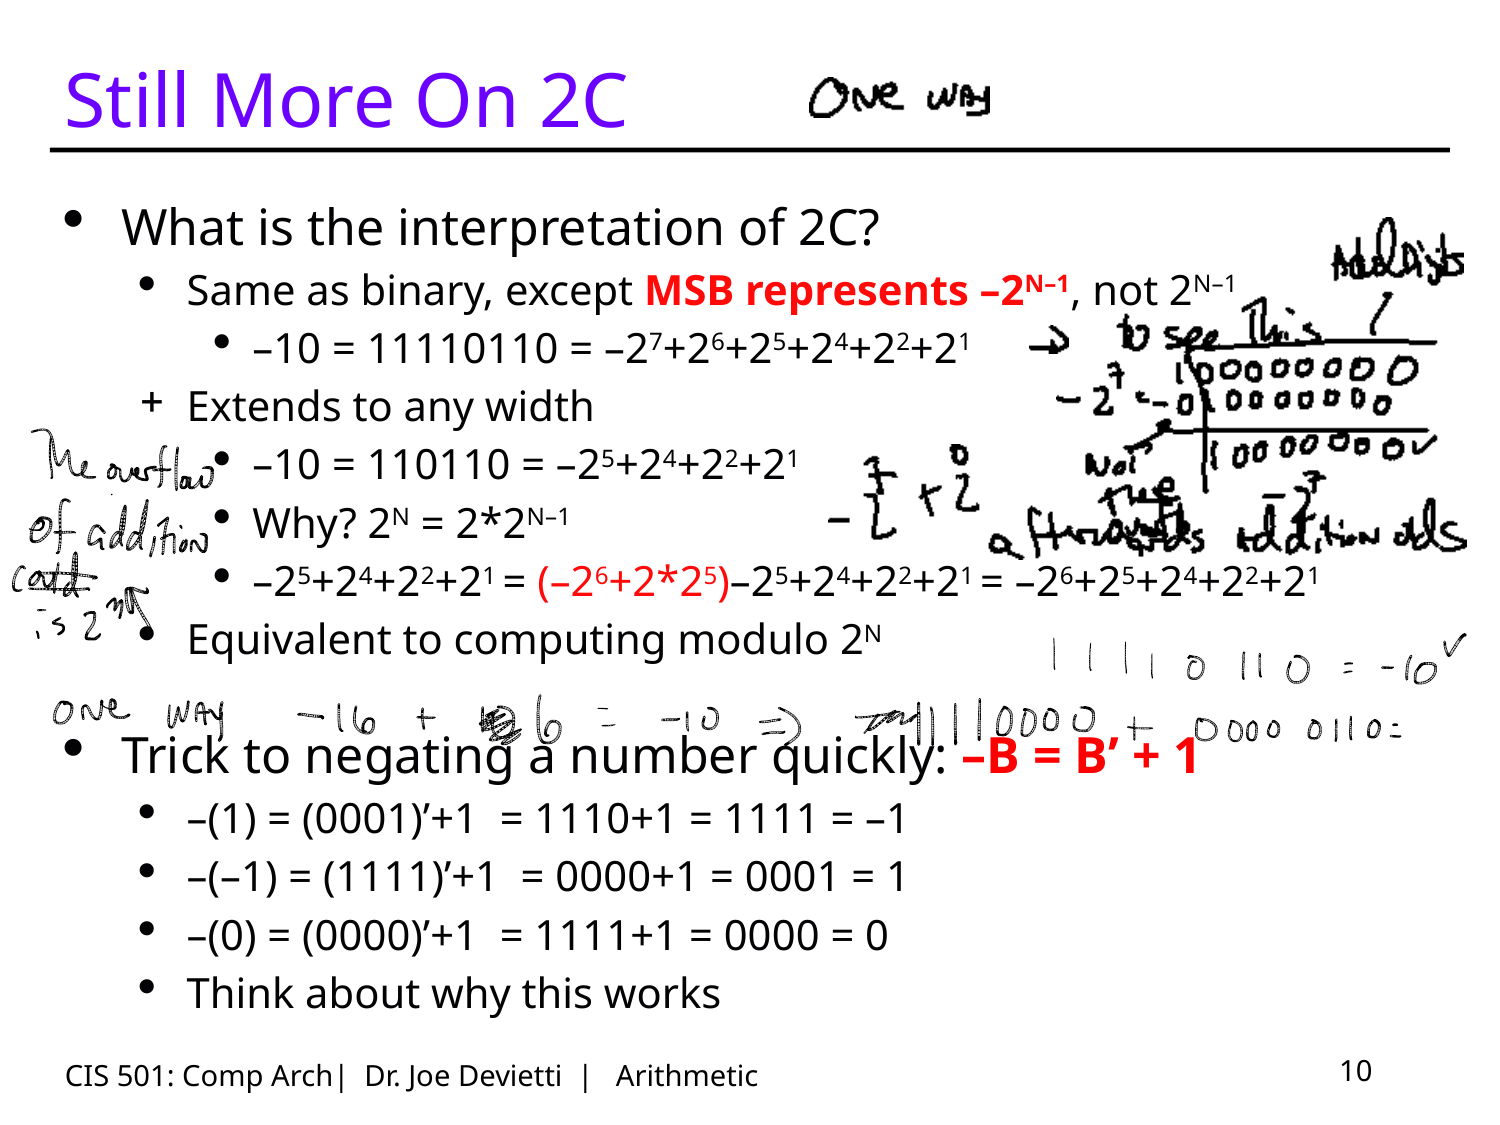

Still More On 2C
What is the interpretation of 2C?
Same as binary, except MSB represents –2N–1, not 2N–1
–10 = 11110110 = –27+26+25+24+22+21
Extends to any width
–10 = 110110 = –25+24+22+21
Why? 2N = 2*2N–1
–25+24+22+21 = (–26+2*25)–25+24+22+21 = –26+25+24+22+21
Equivalent to computing modulo 2N
Trick to negating a number quickly: –B = B’ + 1
–(1) = (0001)’+1 = 1110+1 = 1111 = –1
–(–1) = (1111)’+1 = 0000+1 = 0001 = 1
–(0) = (0000)’+1 = 1111+1 = 0000 = 0
Think about why this works
CIS 501: Comp Arch| Dr. Joe Devietti | Arithmetic